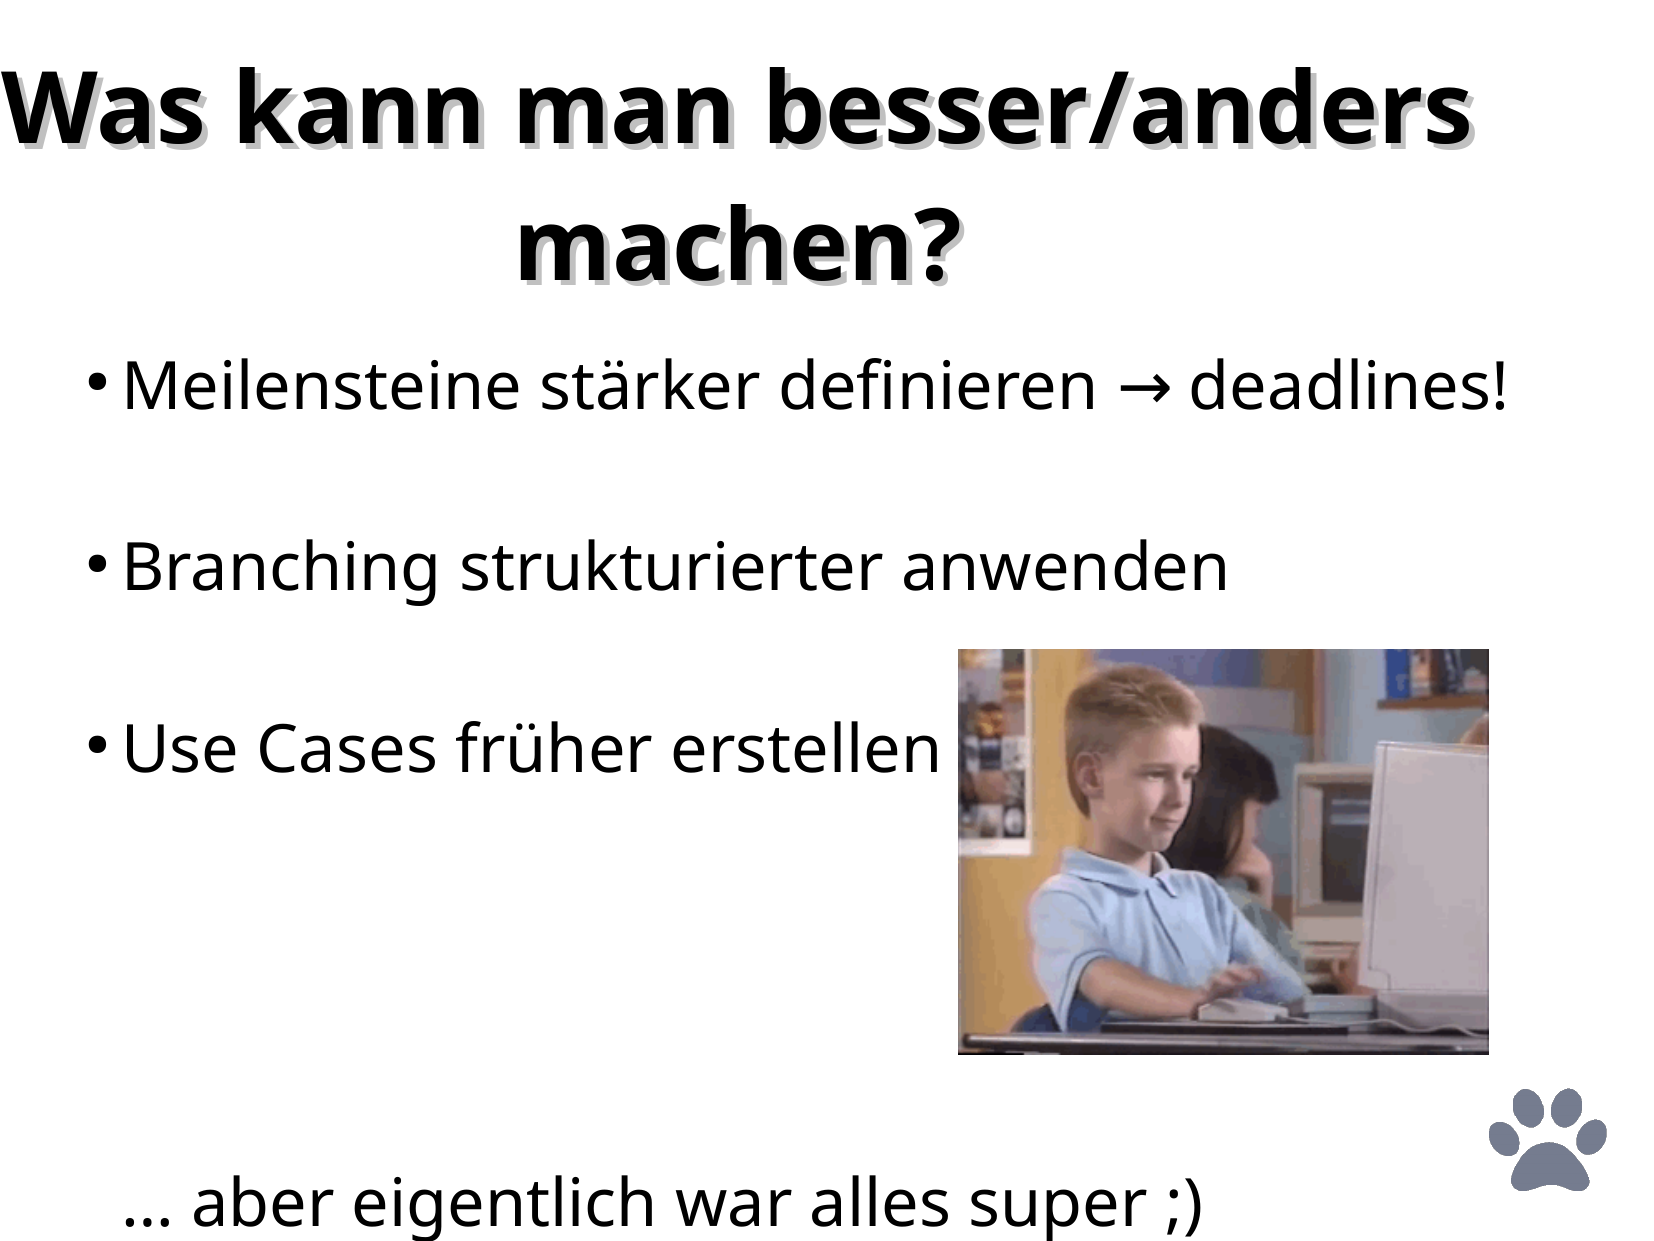

# Was kann man besser/anders machen?
Meilensteine stärker definieren → deadlines!
Branching strukturierter anwenden
Use Cases früher erstellen
… aber eigentlich war alles super ;)